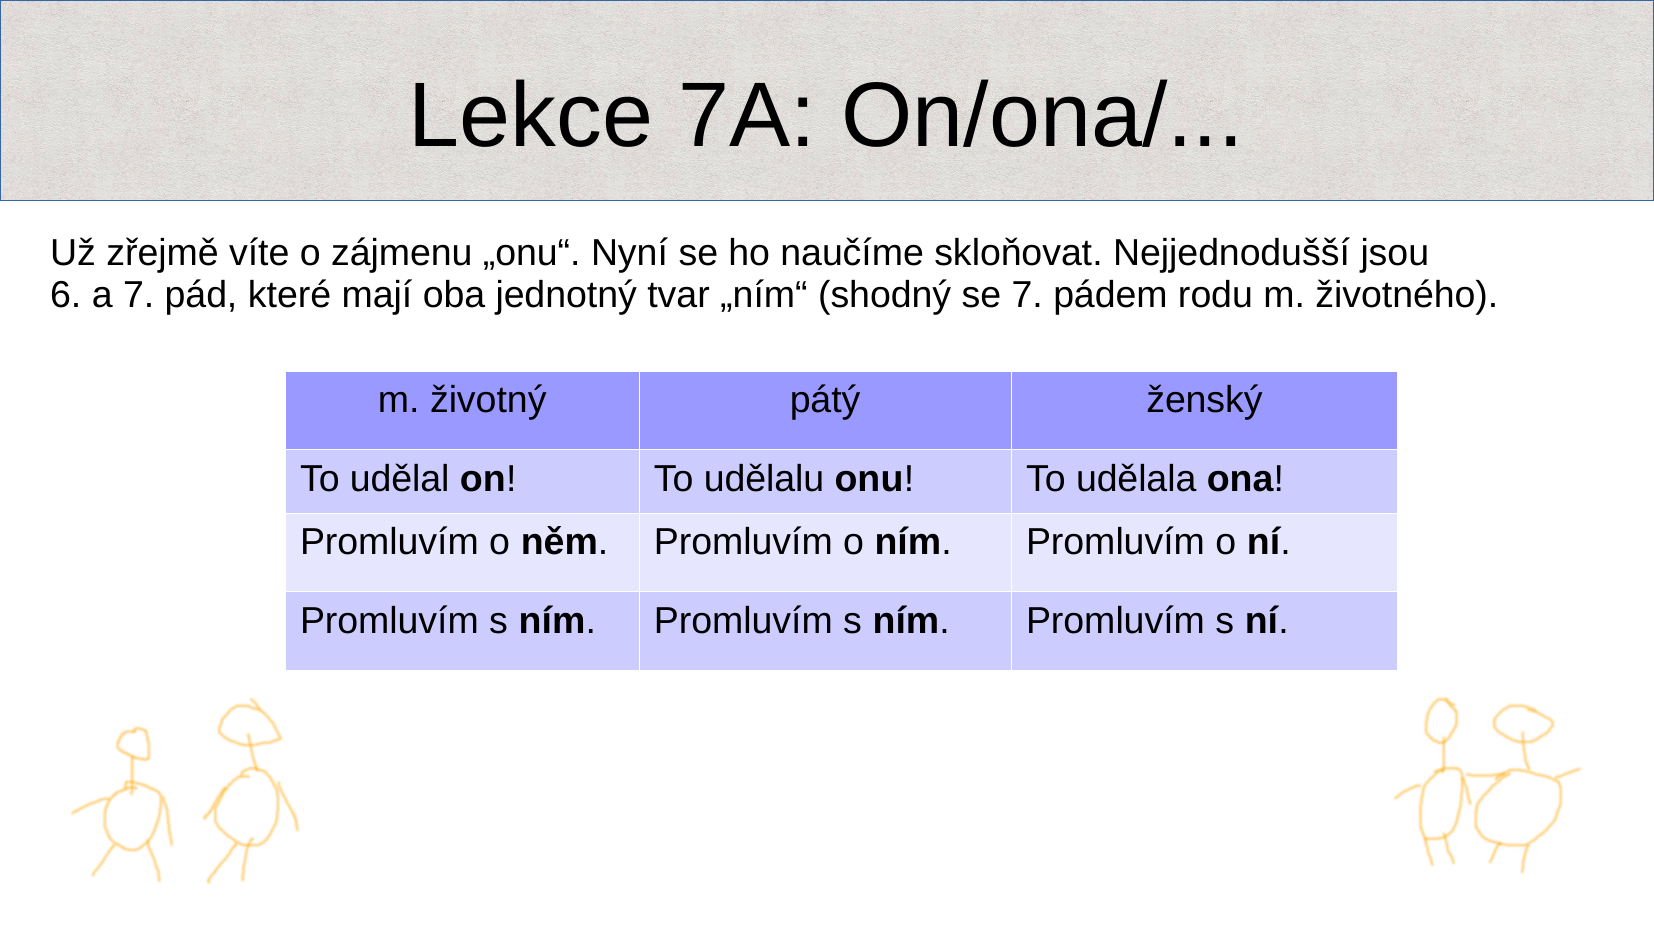

# Lekce 7A: On/ona/...
Už zřejmě víte o zájmenu „onu“. Nyní se ho naučíme skloňovat. Nejjednodušší jsou 6. a 7. pád, které mají oba jednotný tvar „ním“ (shodný se 7. pádem rodu m. životného).
| m. životný | pátý | ženský |
| --- | --- | --- |
| To udělal on! | To udělalu onu! | To udělala ona! |
| Promluvím o něm. | Promluvím o ním. | Promluvím o ní. |
| Promluvím s ním. | Promluvím s ním. | Promluvím s ní. |